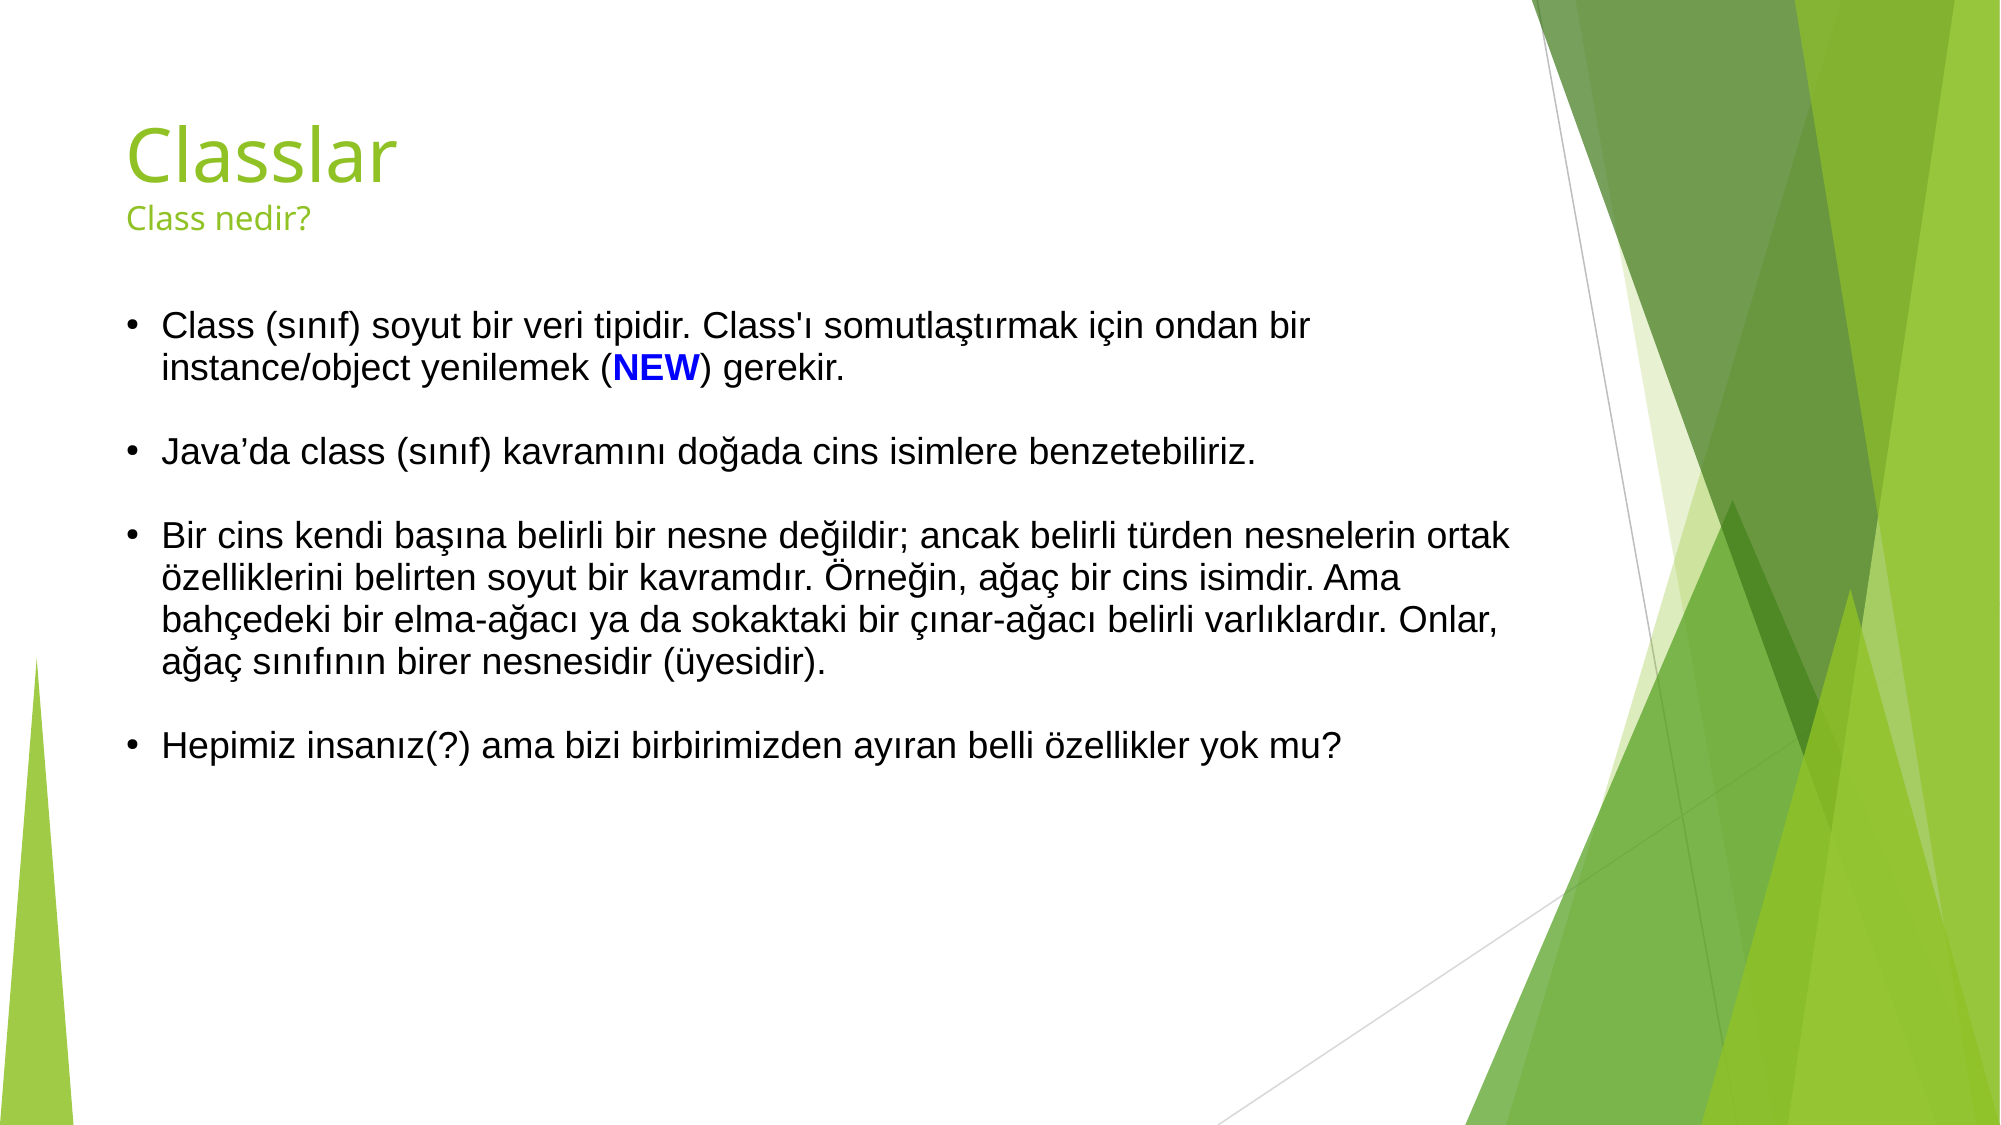

# Classlar Class nedir?
Class (sınıf) soyut bir veri tipidir. Class'ı somutlaştırmak için ondan bir instance/object yenilemek (NEW) gerekir.
Java’da class (sınıf) kavramını doğada cins isimlere benzetebiliriz.
Bir cins kendi başına belirli bir nesne değildir; ancak belirli türden nesnelerin ortak özelliklerini belirten soyut bir kavramdır. Örneğin, ağaç bir cins isimdir. Ama bahçedeki bir elma-ağacı ya da sokaktaki bir çınar-ağacı belirli varlıklardır. Onlar, ağaç sınıfının birer nesnesidir (üyesidir).
Hepimiz insanız(?) ama bizi birbirimizden ayıran belli özellikler yok mu?